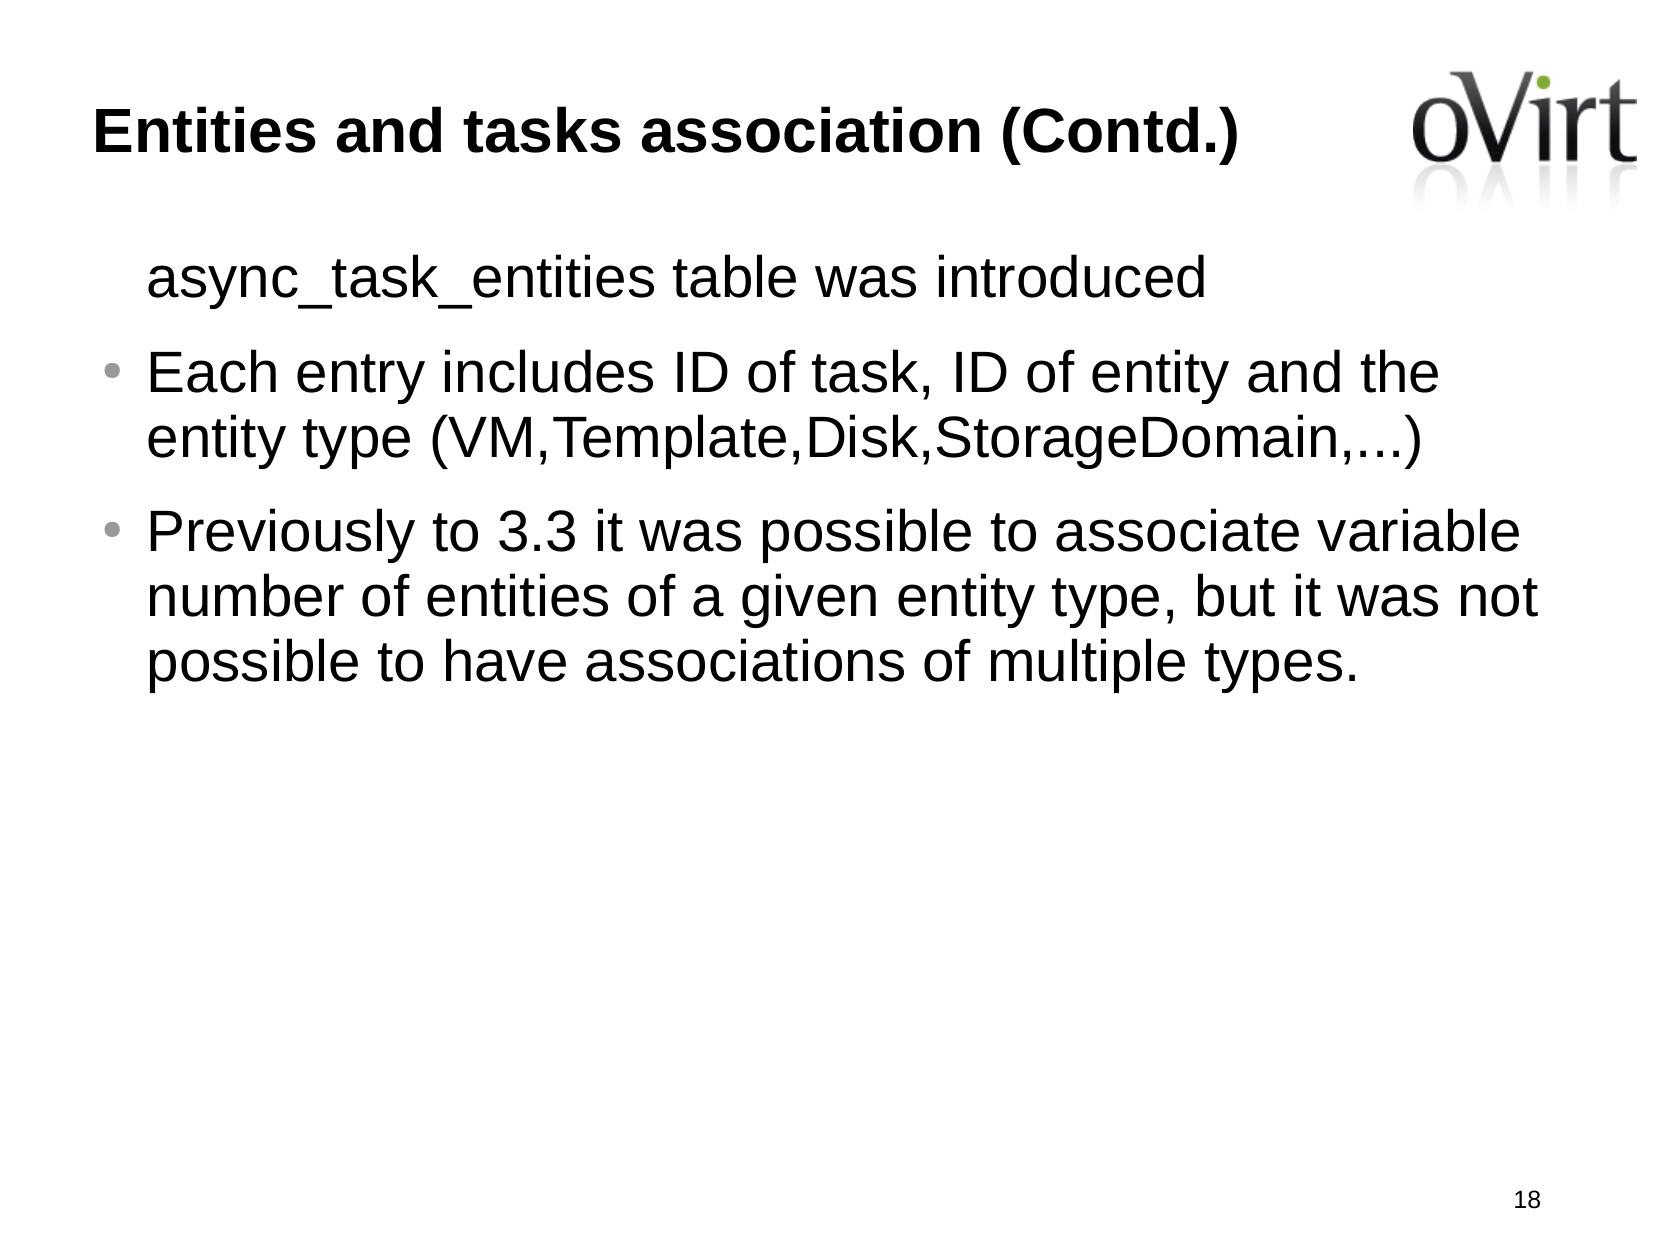

# Entities and tasks association (Contd.)
async_task_entities table was introduced
Each entry includes ID of task, ID of entity and the entity type (VM,Template,Disk,StorageDomain,...)
Previously to 3.3 it was possible to associate variable number of entities of a given entity type, but it was not possible to have associations of multiple types.